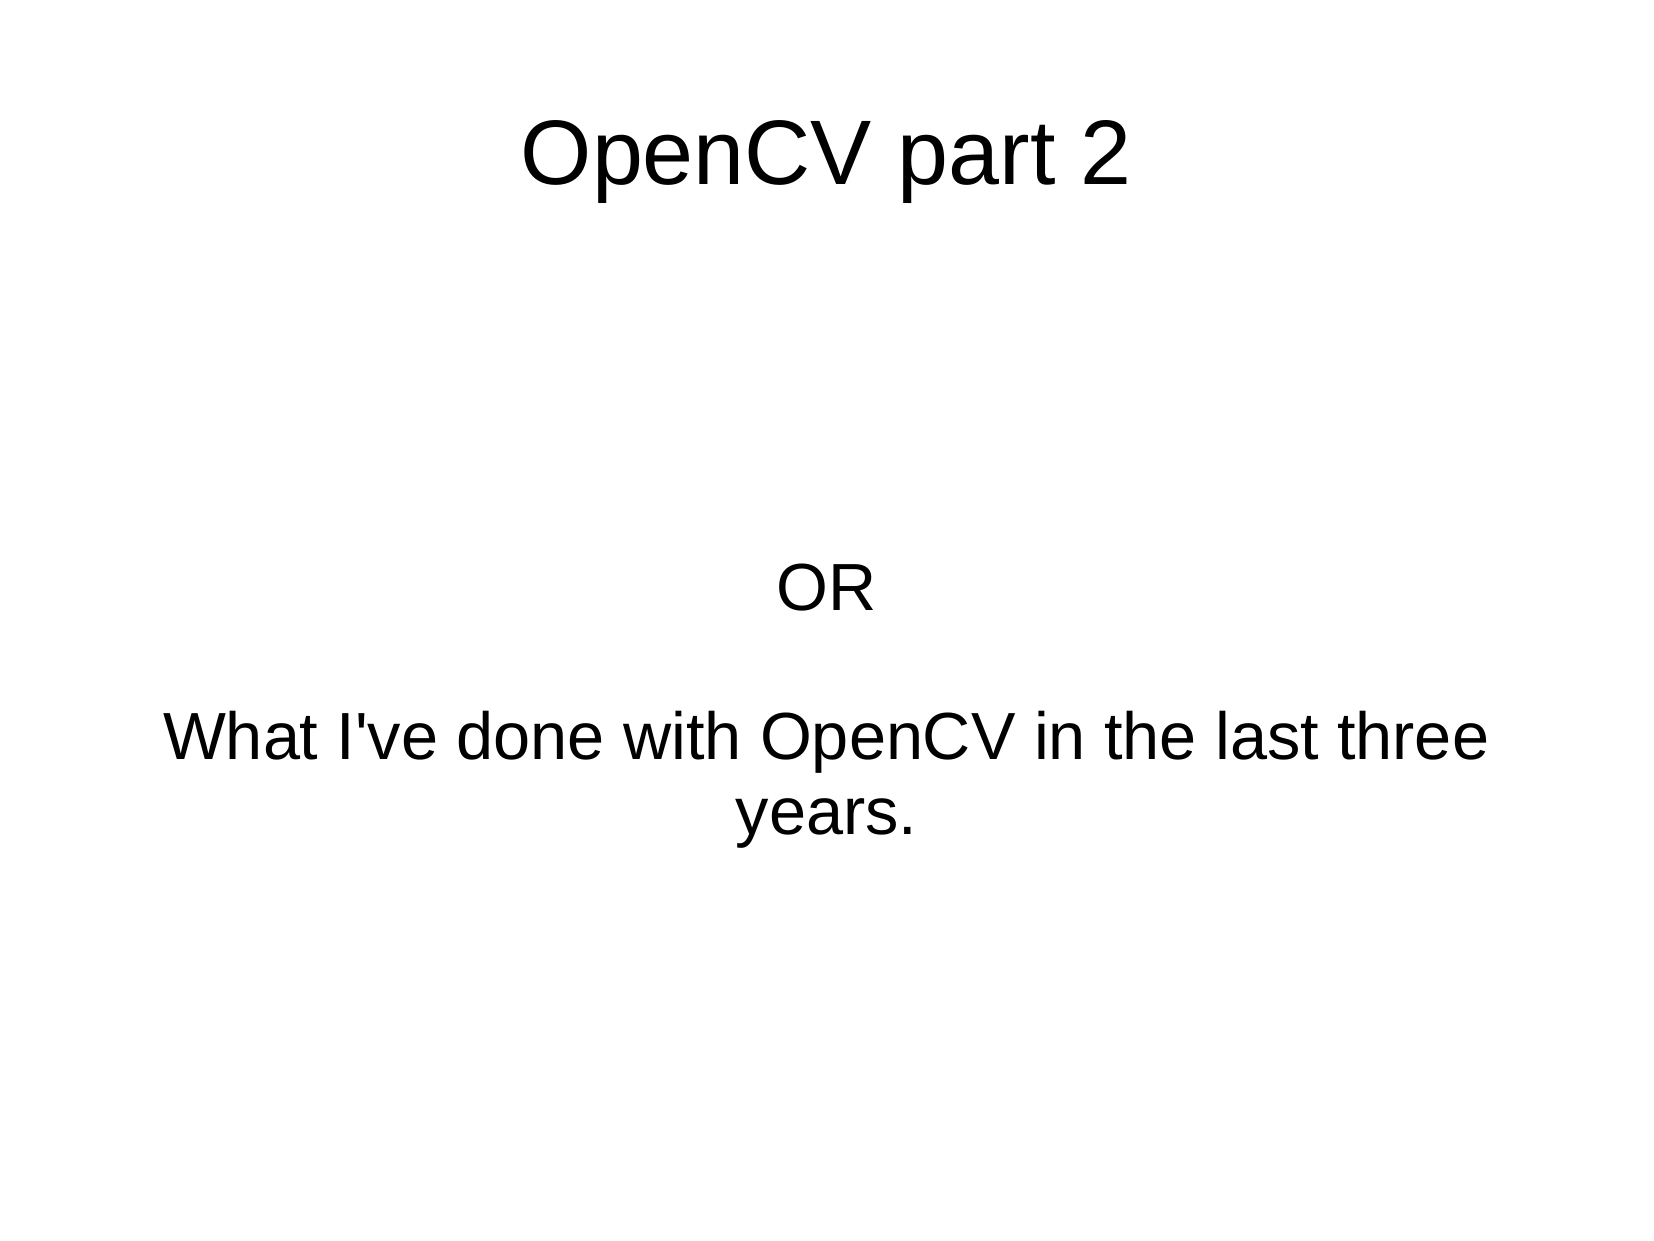

# OpenCV part 2
OR
What I've done with OpenCV in the last three years.